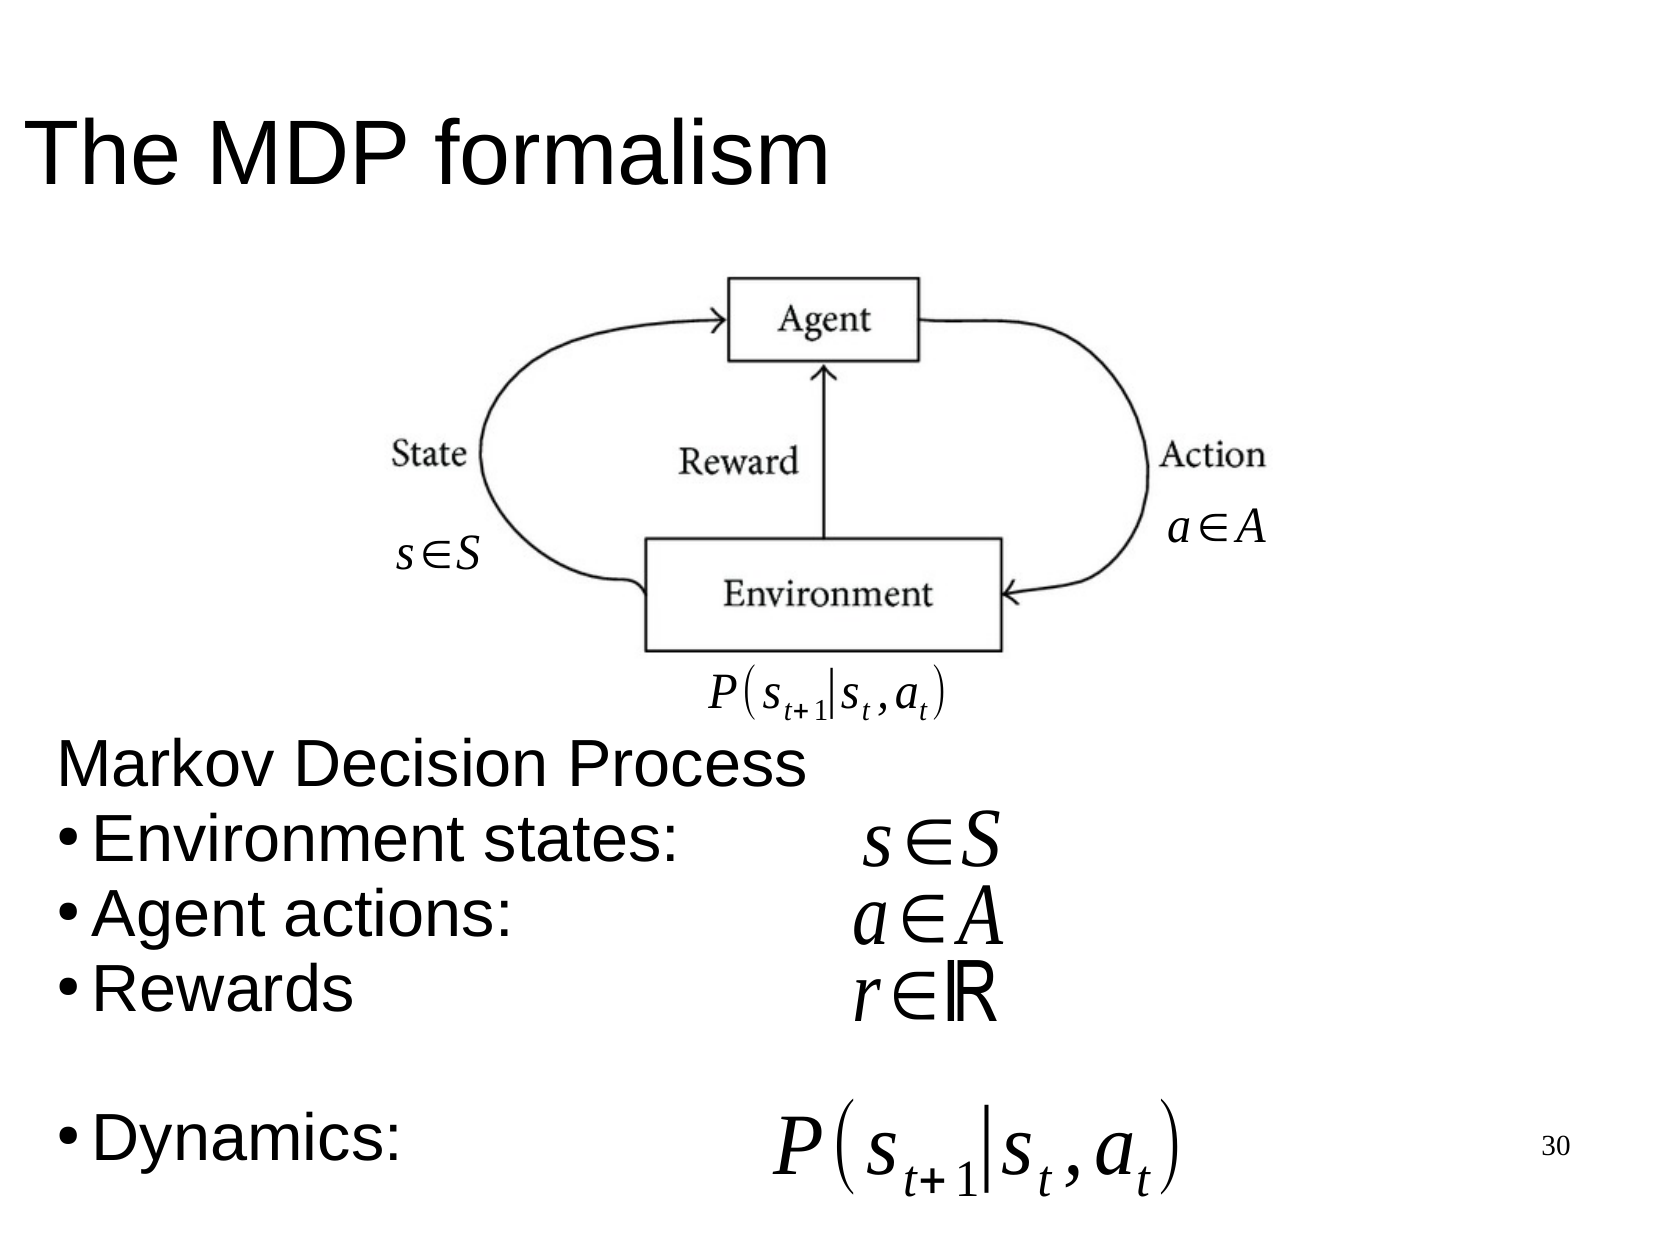

# The MDP formalism
Markov Decision Process
Environment states:
Agent actions:
Rewards
Dynamics:
30